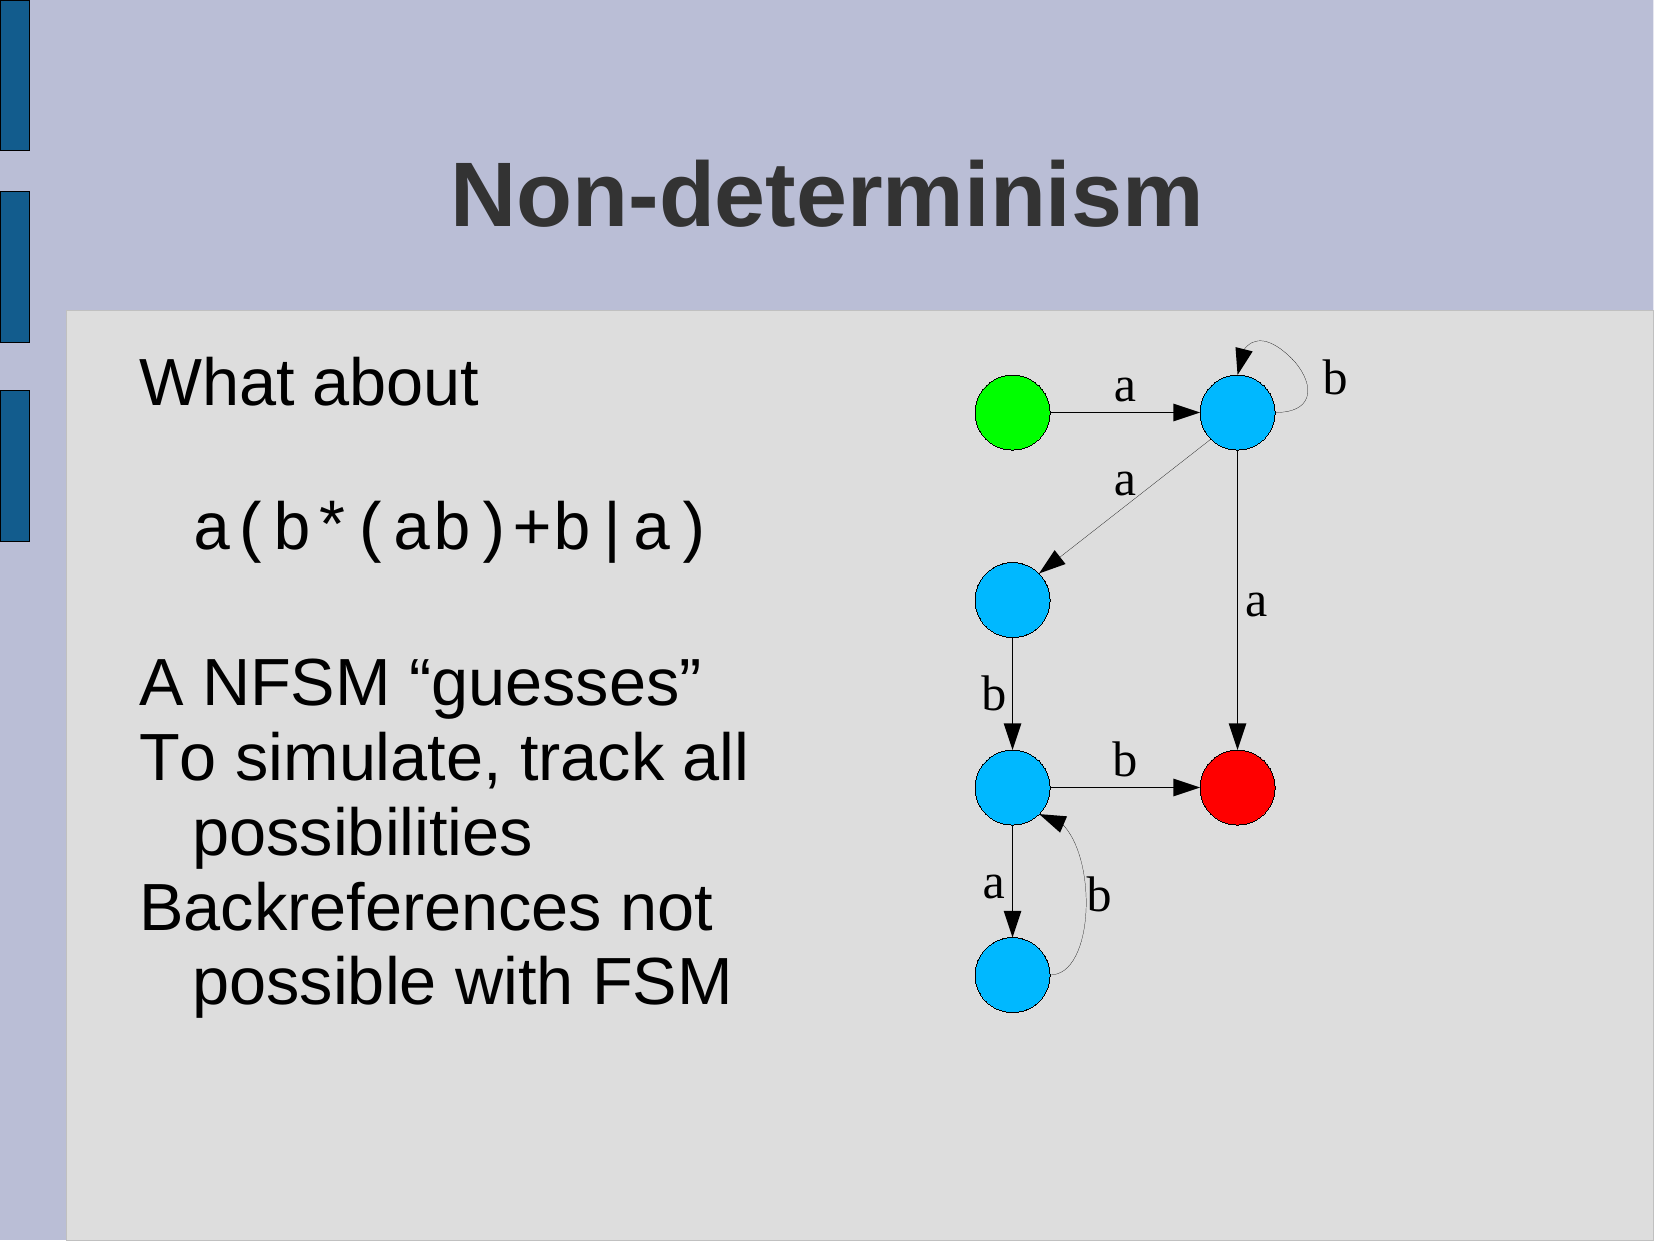

# Non-determinism
What about
a(b*(ab)+b|a)
A NFSM “guesses”
To simulate, track all possibilities
Backreferences not possible with FSM